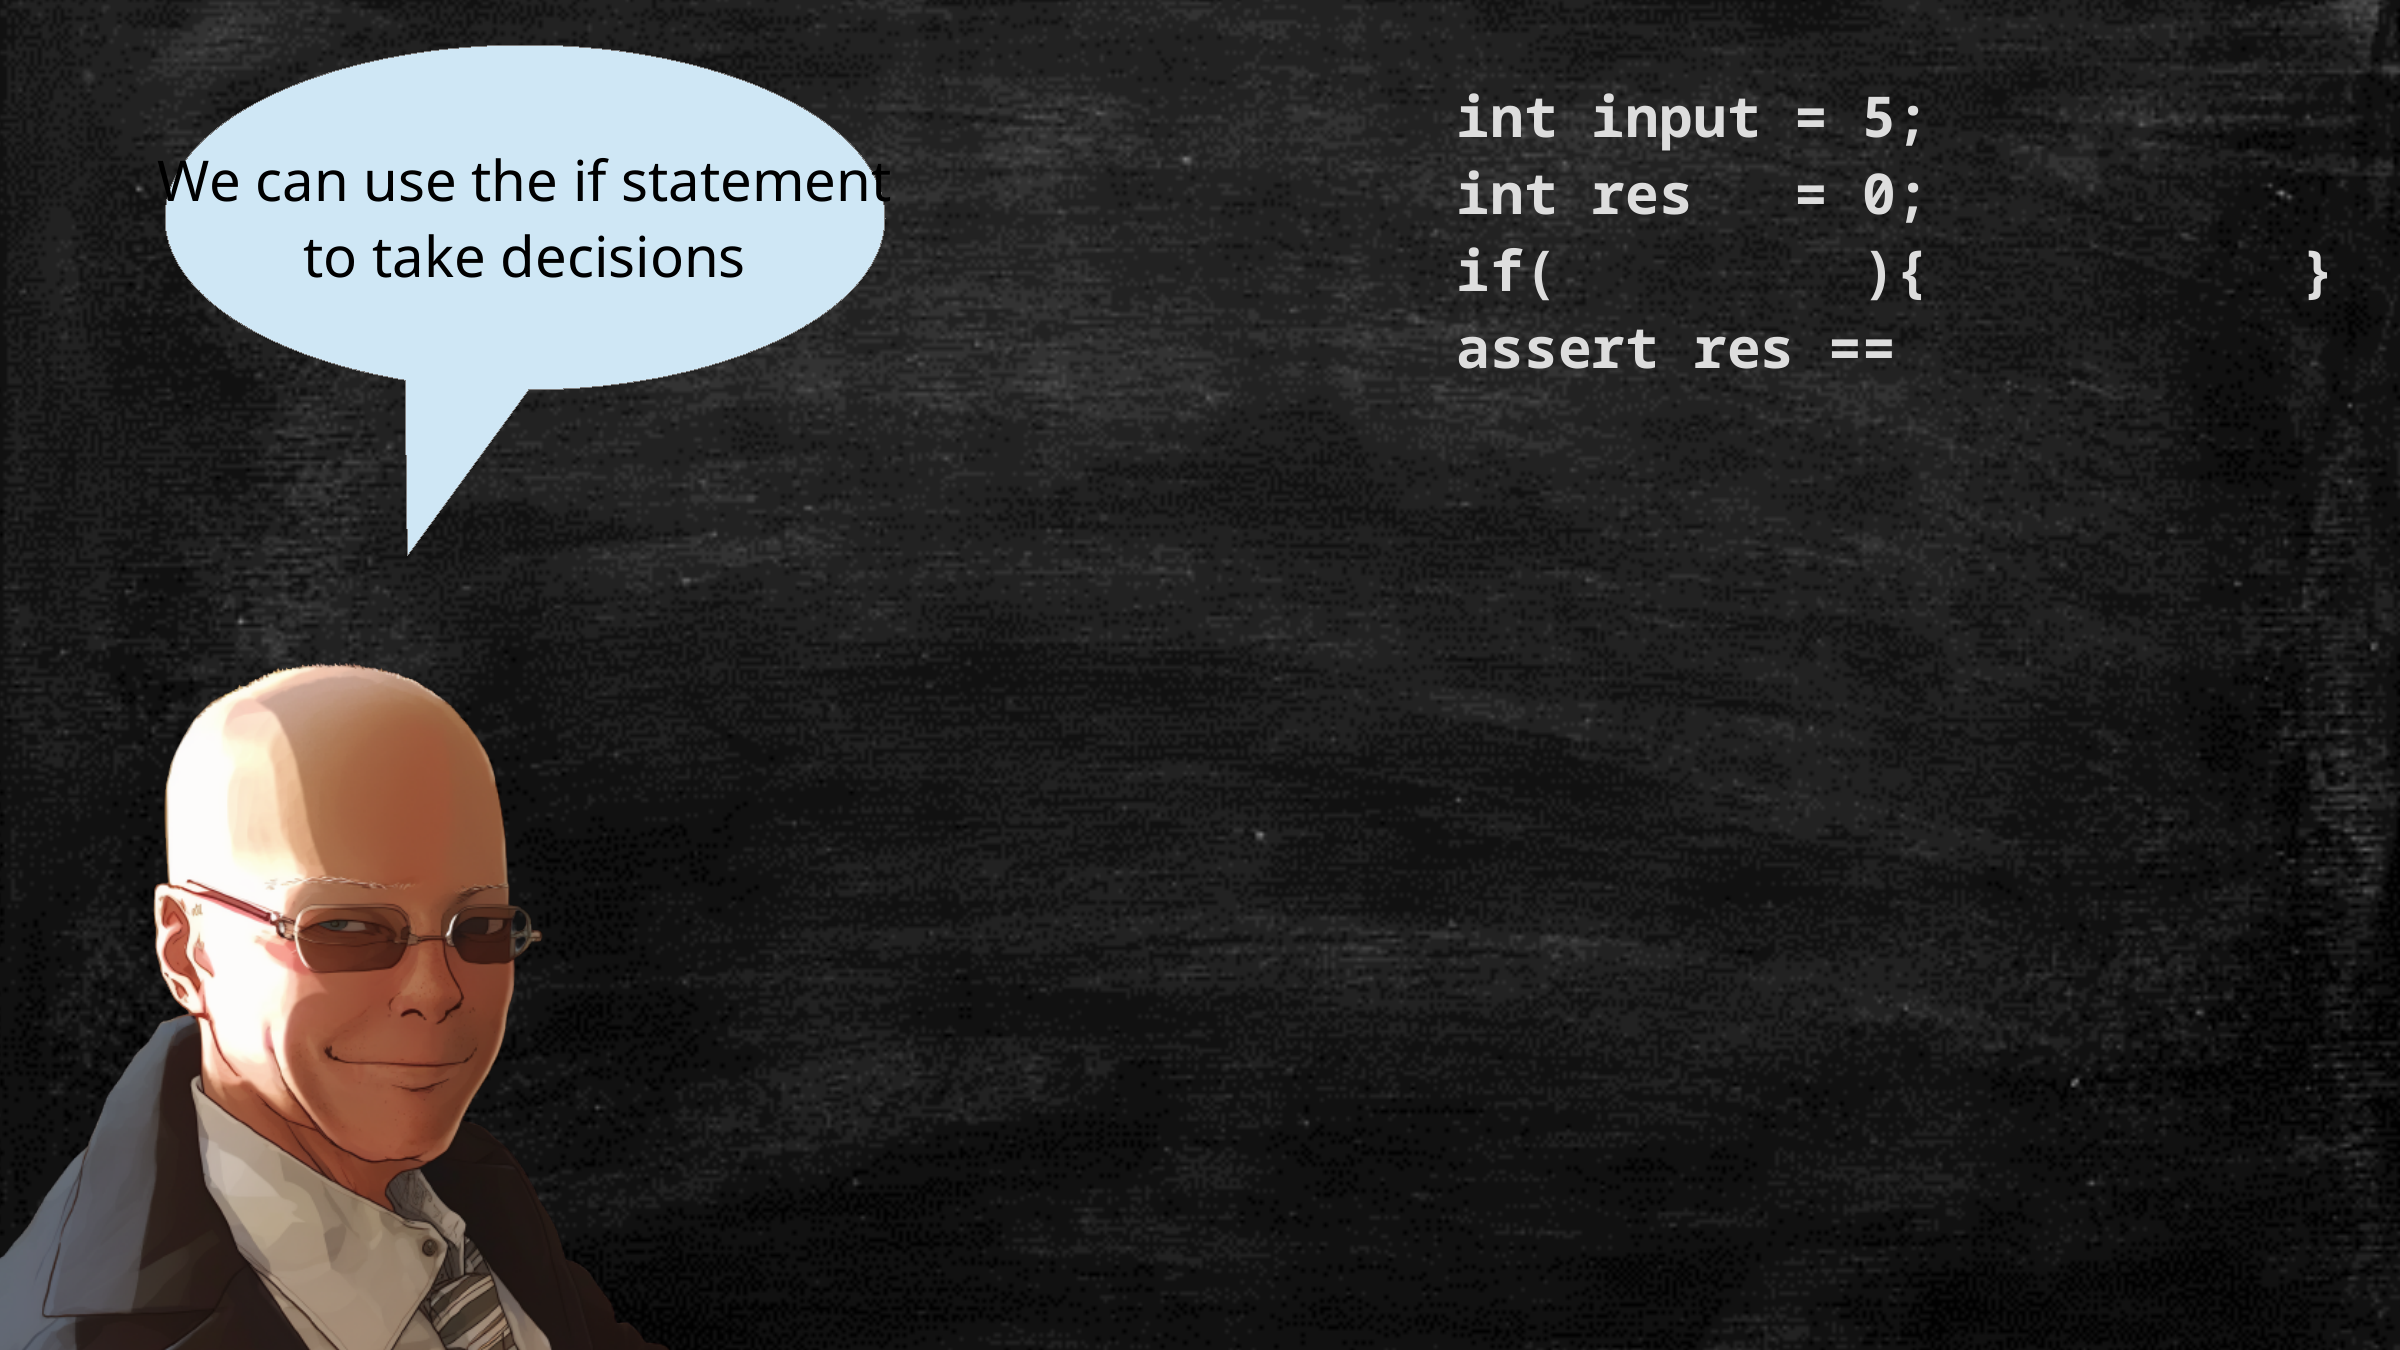

We can use the if statement
to take decisions
int input = 5;
int res = 0;
if( ){ }
assert res ==